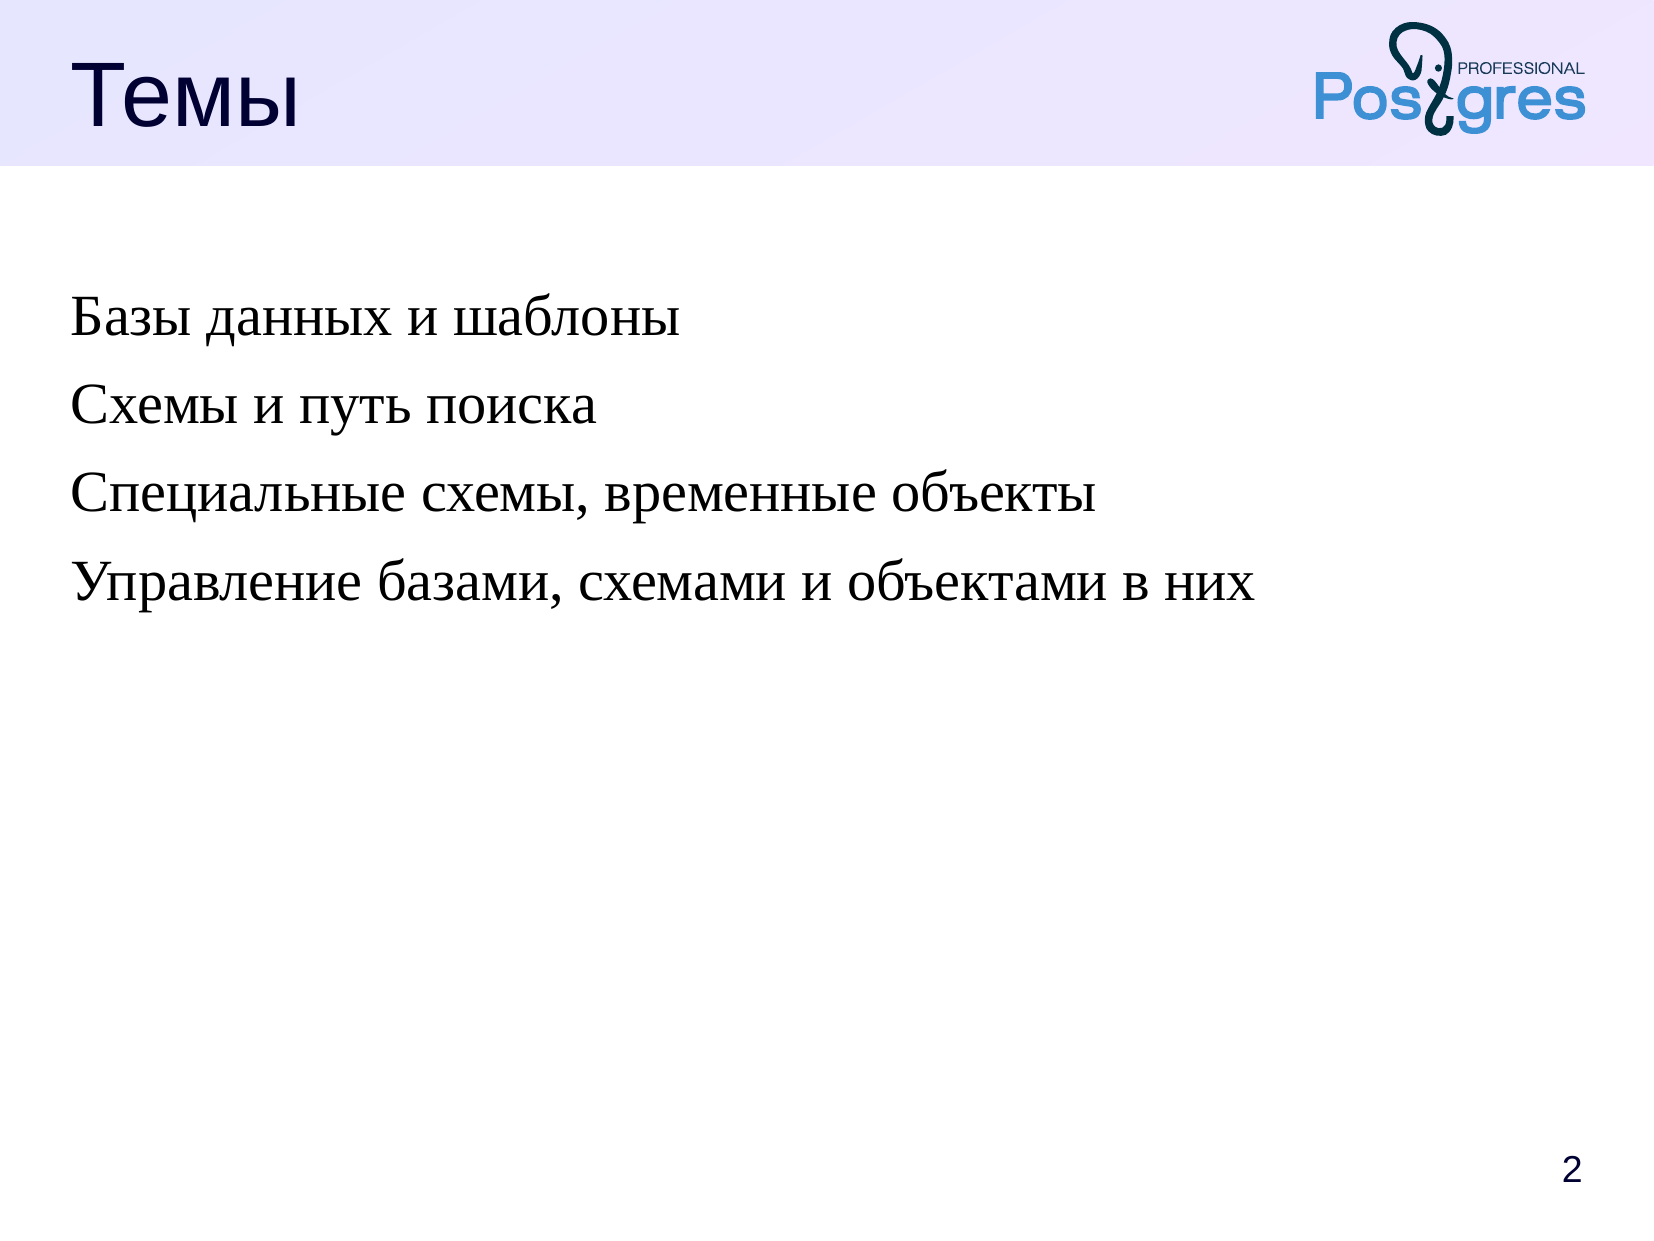

# Темы
Базы данных и шаблоны
Схемы и путь поиска
Специальные схемы, временные объекты
Управление базами, схемами и объектами в них